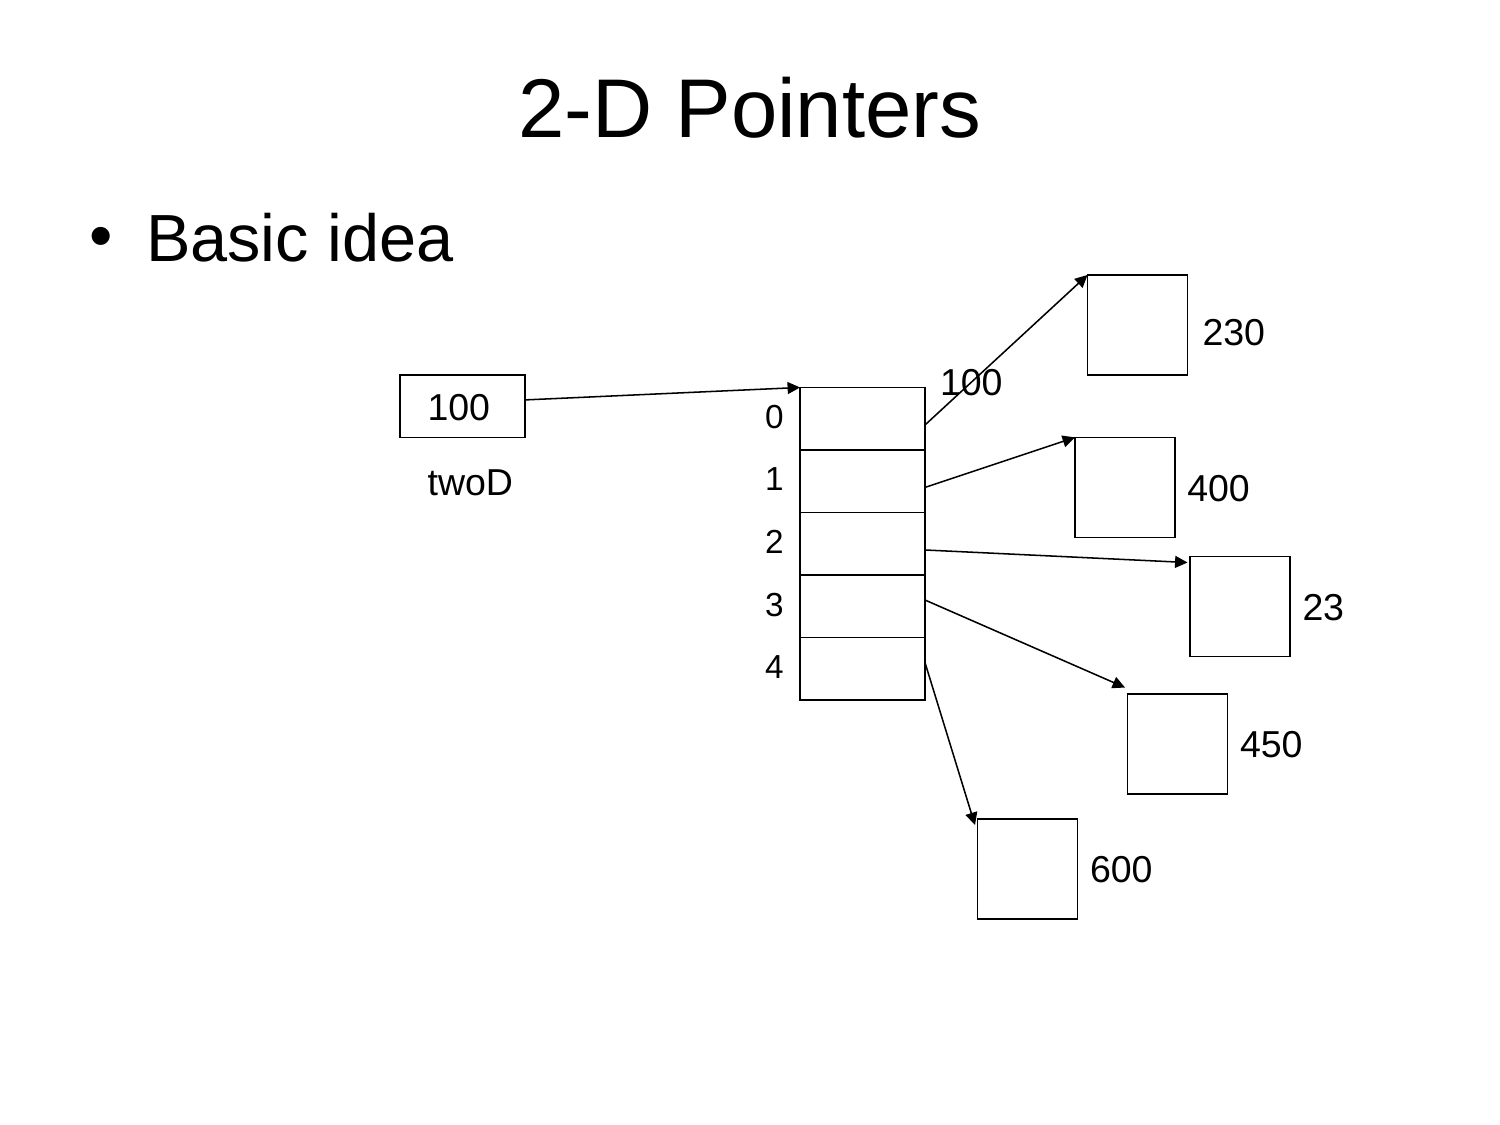

# 2-D Pointers
Basic idea
230
100
100
0
twoD
1
400
2
3
23
4
450
600